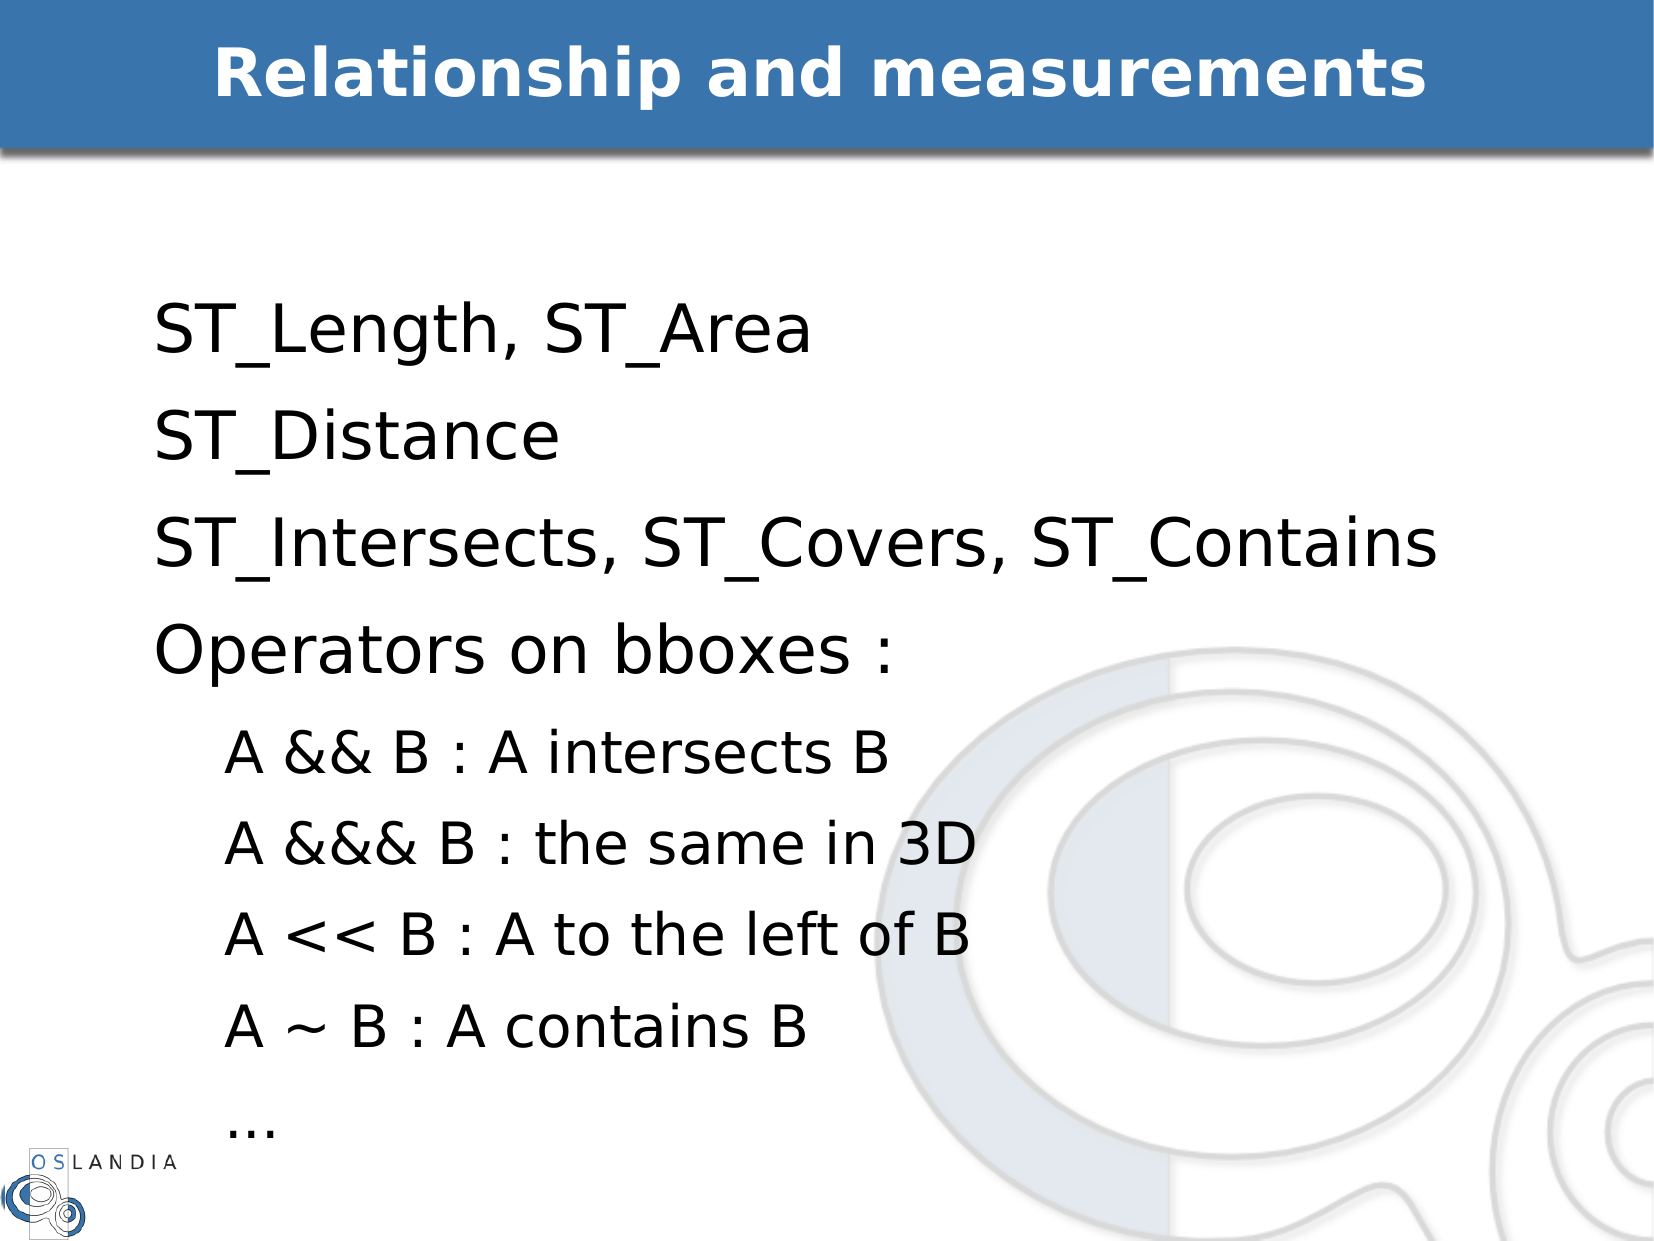

# Relationship and measurements
ST_Length, ST_Area
ST_Distance
ST_Intersects, ST_Covers, ST_Contains
Operators on bboxes :
A && B : A intersects B
A &&& B : the same in 3D
A << B : A to the left of B
A ~ B : A contains B
...